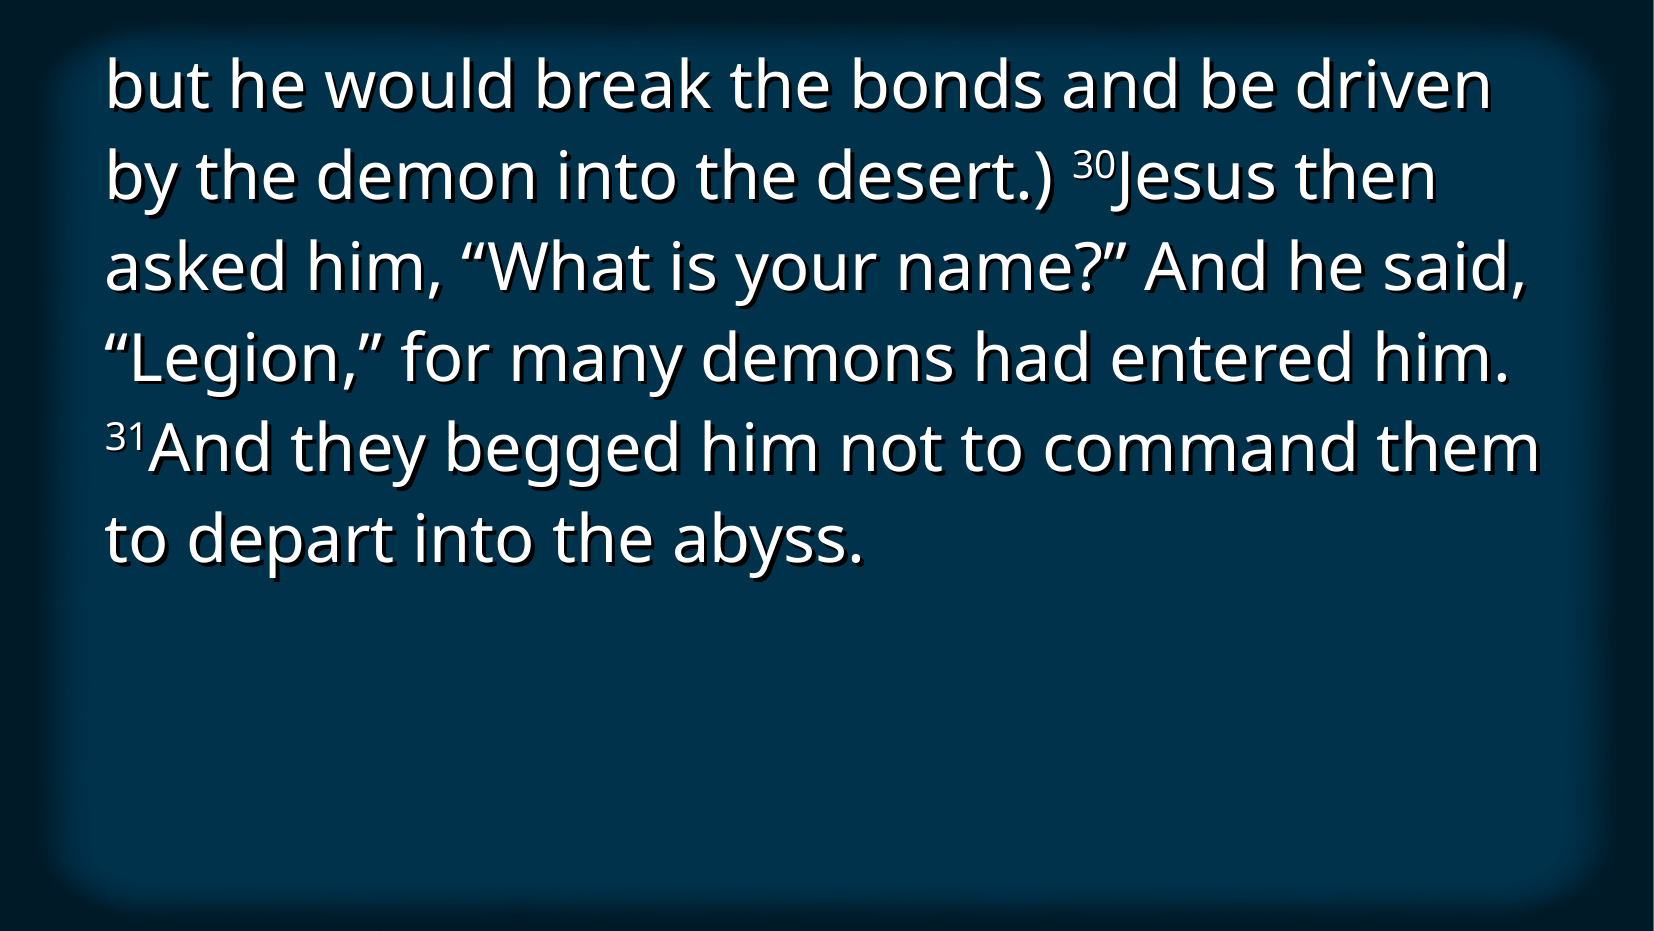

but he would break the bonds and be driven by the demon into the desert.) 30Jesus then asked him, “What is your name?” And he said, “Legion,” for many demons had entered him. 31And they begged him not to command them to depart into the abyss.